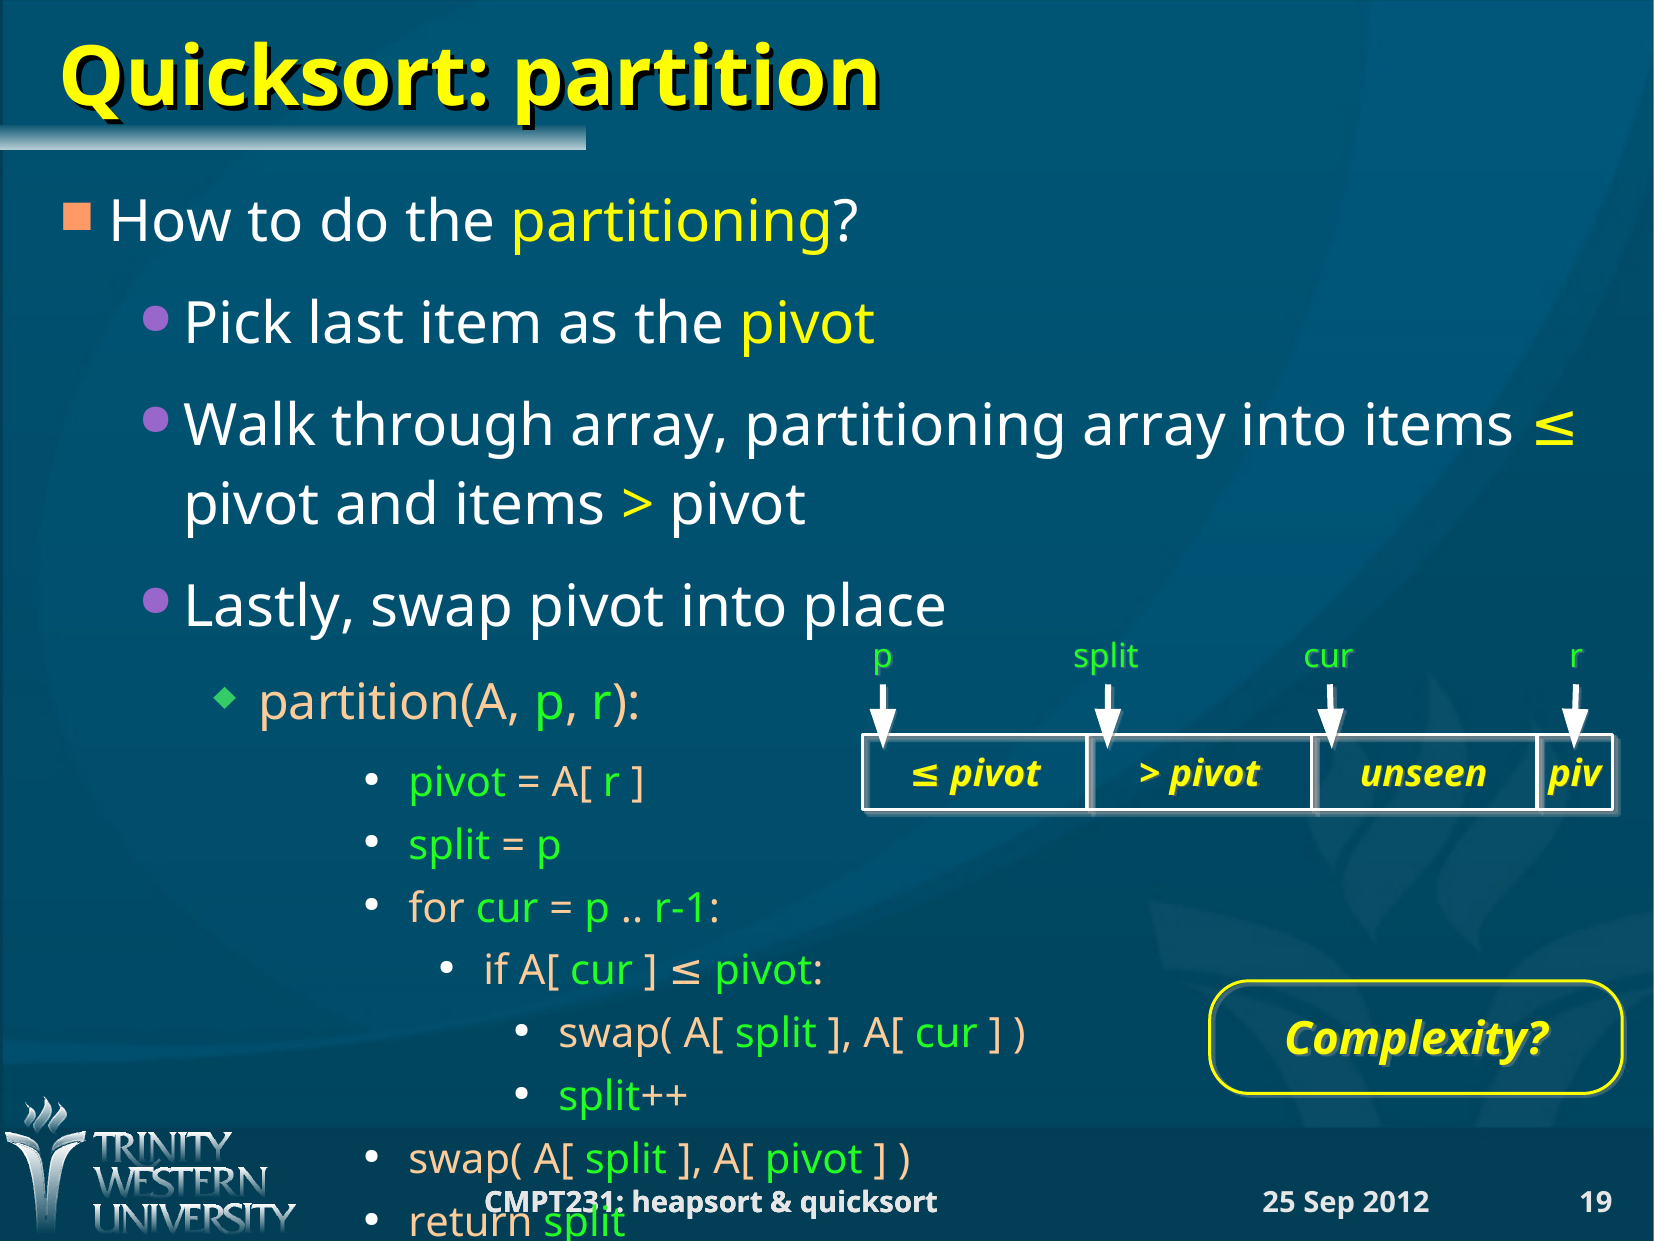

# Quicksort: partition
How to do the partitioning?
Pick last item as the pivot
Walk through array, partitioning array into items ≤ pivot and items > pivot
Lastly, swap pivot into place
partition(A, p, r):
pivot = A[ r ]
split = p
for cur = p .. r-1:
if A[ cur ] ≤ pivot:
swap( A[ split ], A[ cur ] )
split++
swap( A[ split ], A[ pivot ] )
return split
p
split
cur
r
≤ pivot
> pivot
unseen
piv
Complexity?
CMPT231: heapsort & quicksort
25 Sep 2012
19